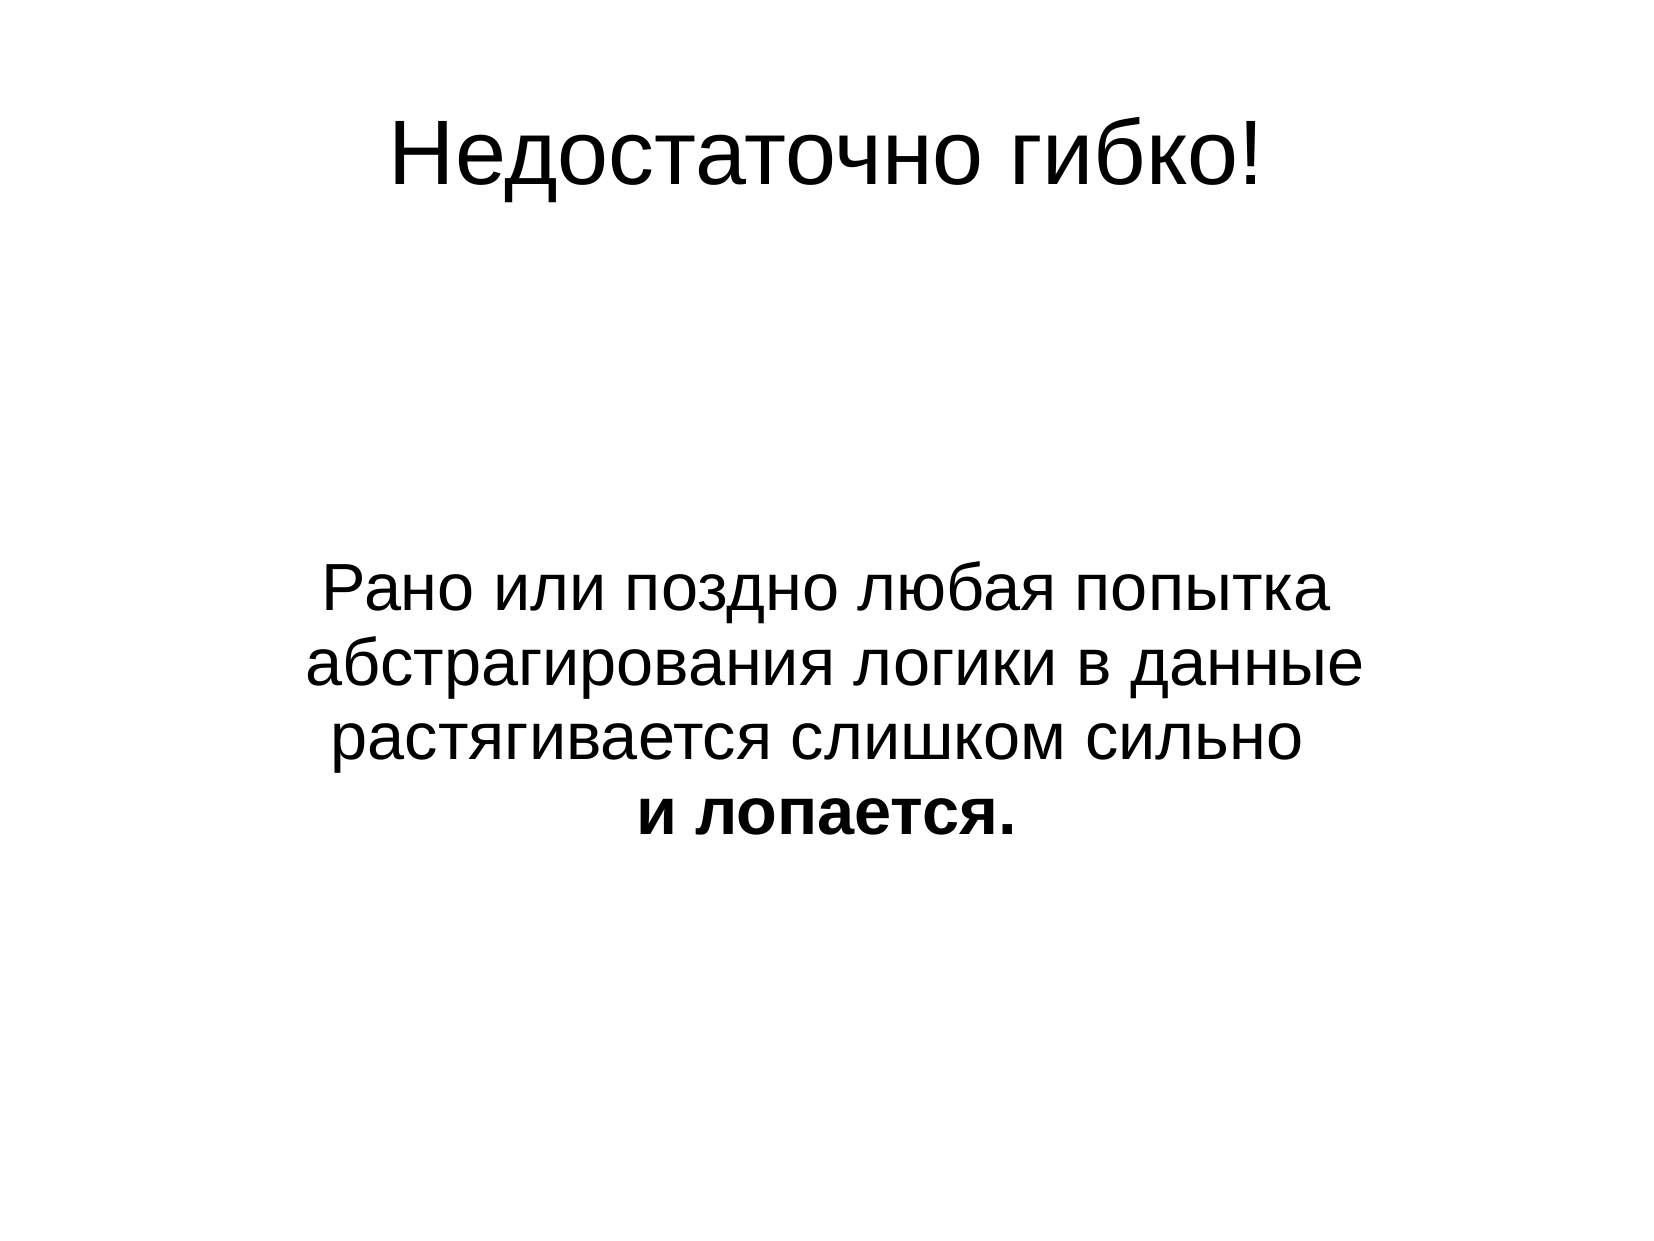

# Недостаточно гибко!
Рано или поздно любая попытка
 абстрагирования логики в данные
растягивается слишком сильно
и лопается.